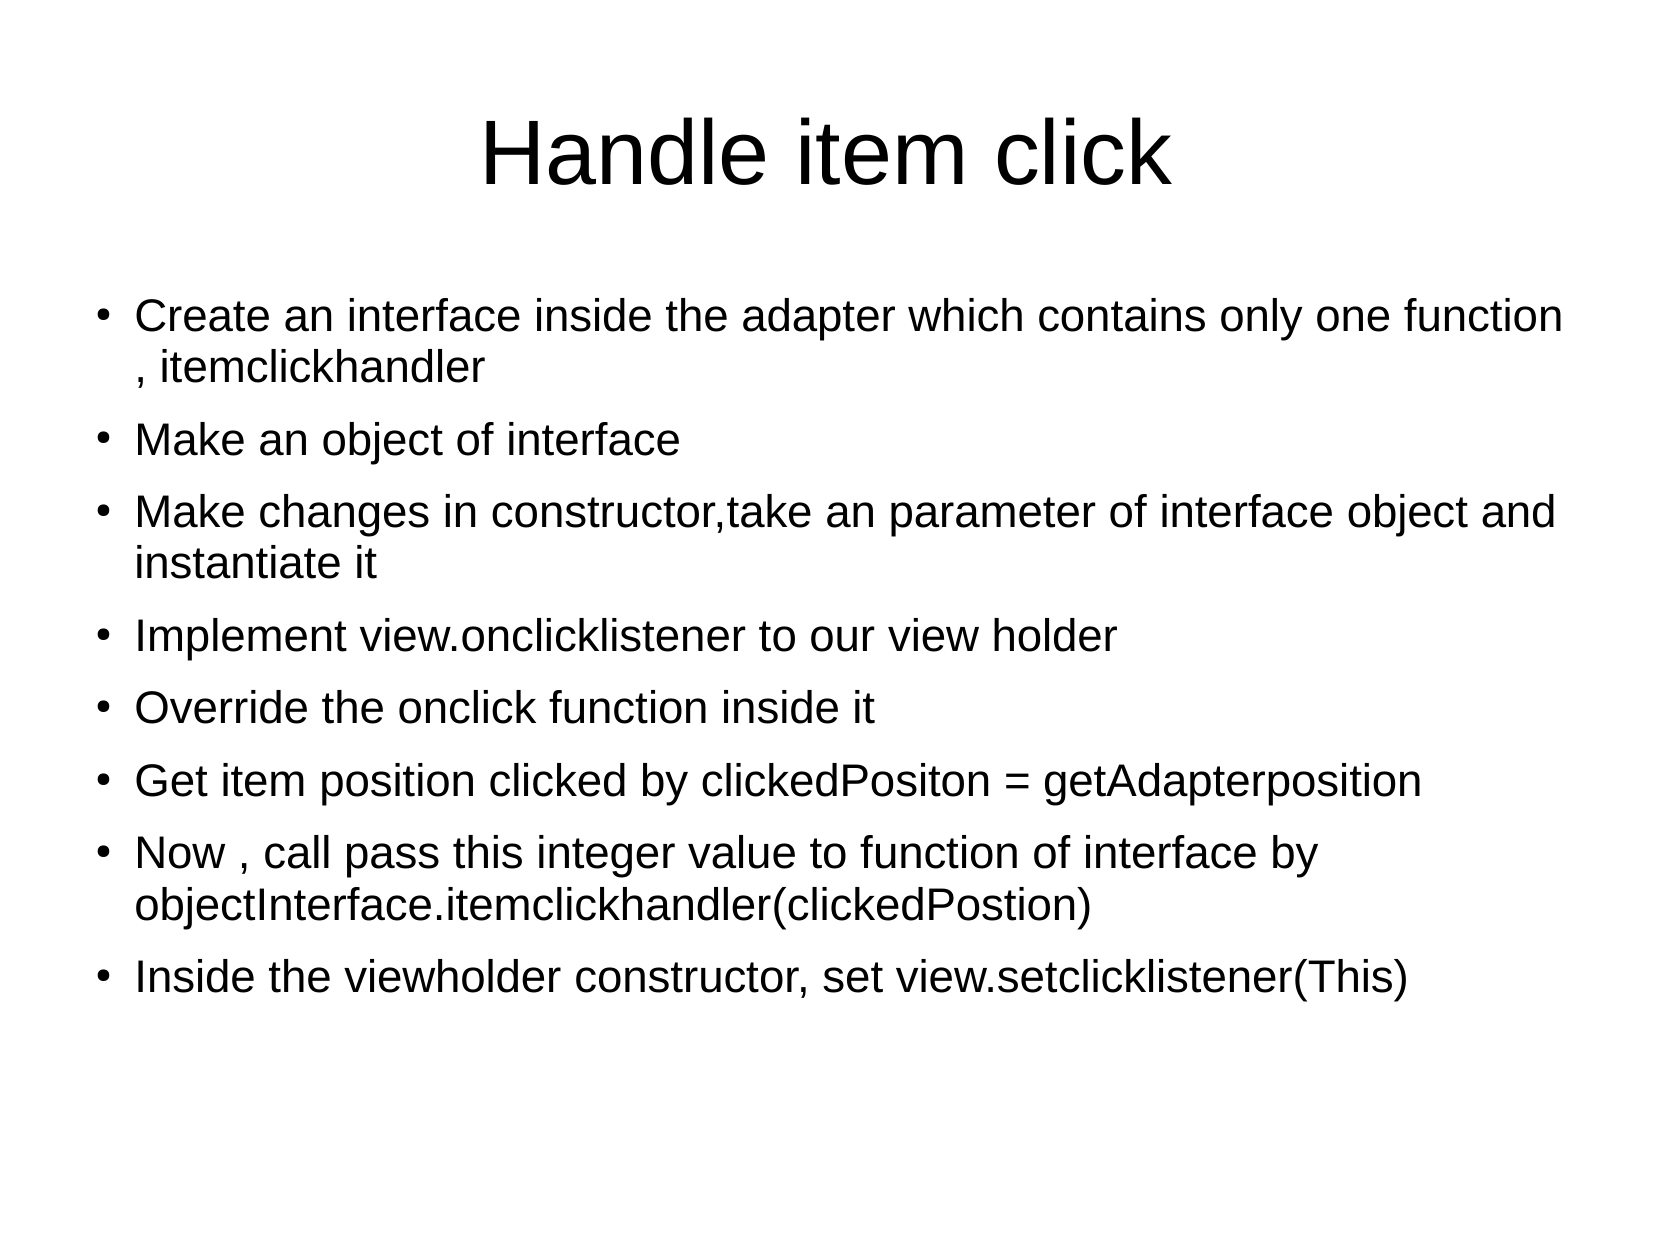

# Handle item click
Create an interface inside the adapter which contains only one function , itemclickhandler
Make an object of interface
Make changes in constructor,take an parameter of interface object and instantiate it
Implement view.onclicklistener to our view holder
Override the onclick function inside it
Get item position clicked by clickedPositon = getAdapterposition
Now , call pass this integer value to function of interface by objectInterface.itemclickhandler(clickedPostion)
Inside the viewholder constructor, set view.setclicklistener(This)